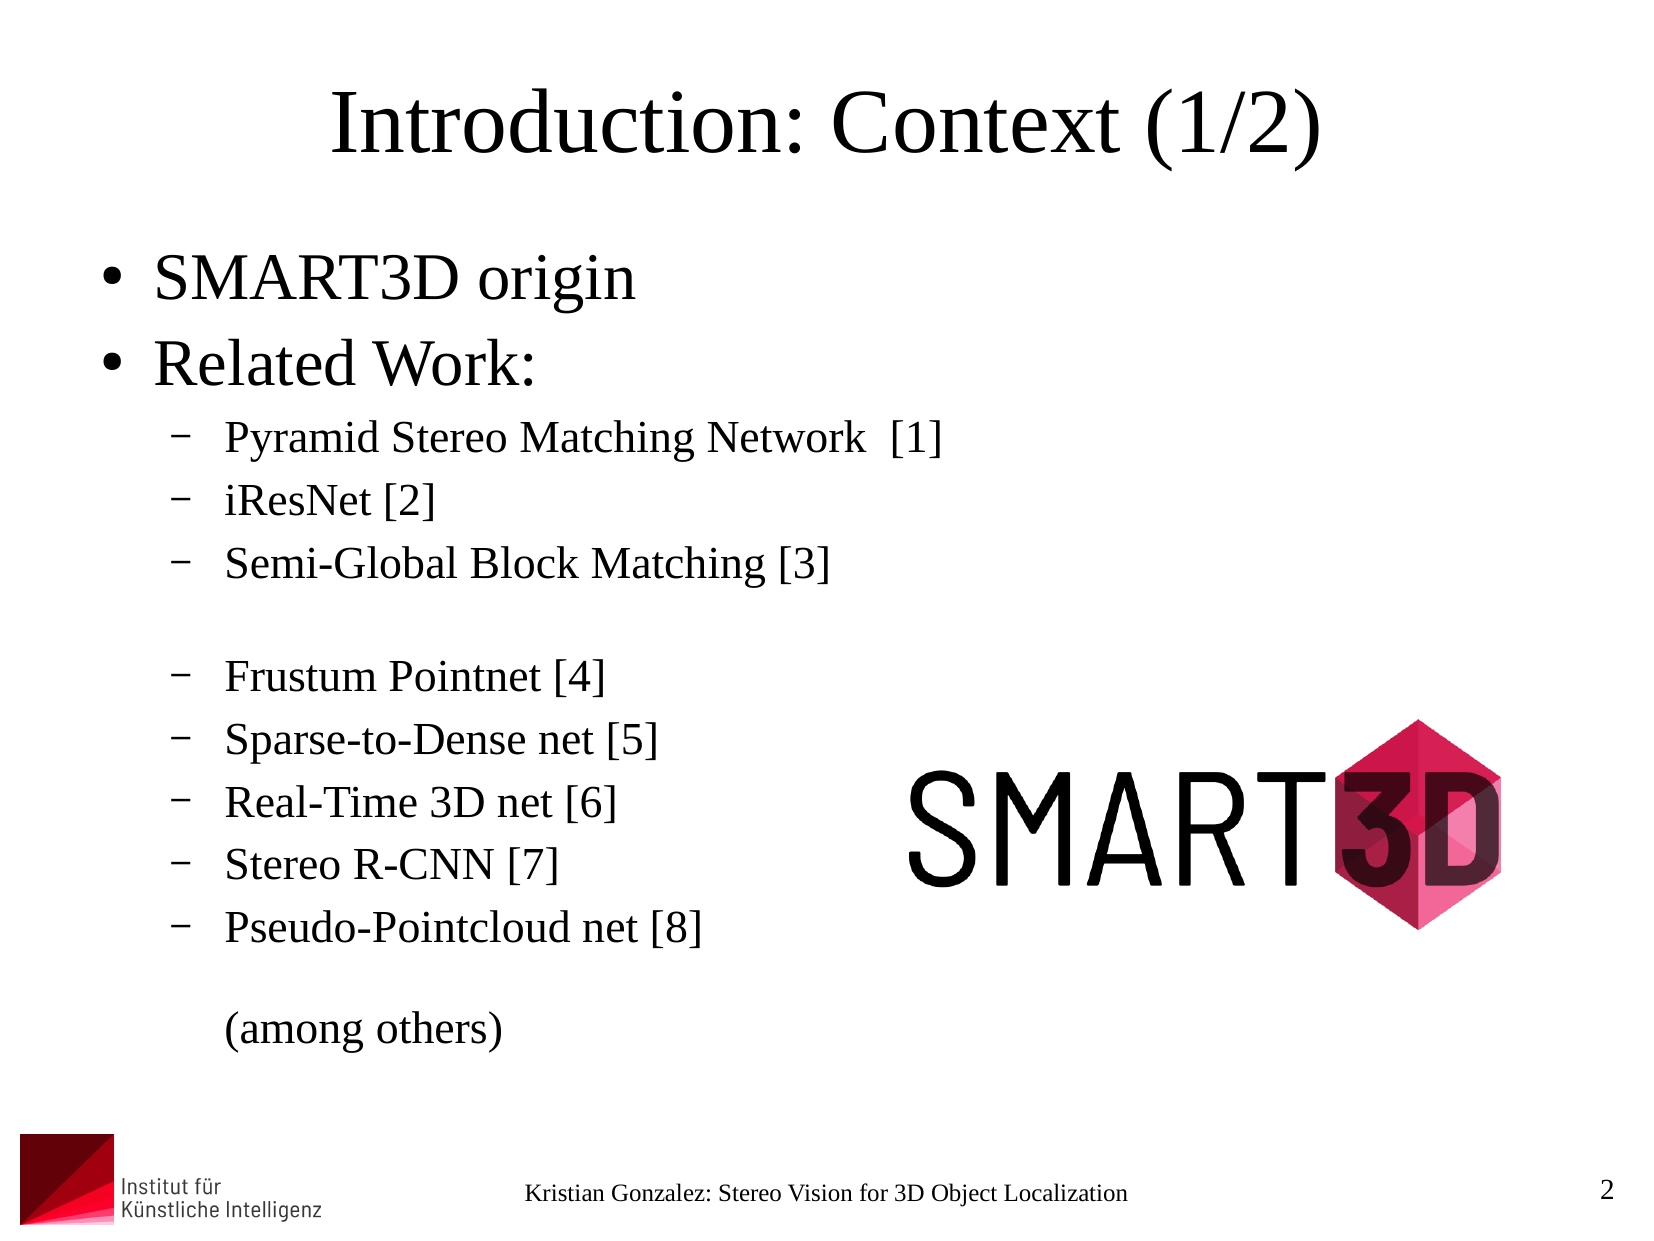

# Introduction: Context (1/2)
SMART3D origin
Related Work:
Pyramid Stereo Matching Network [1]
iResNet [2]
Semi-Global Block Matching [3]
Frustum Pointnet [4]
Sparse-to-Dense net [5]
Real-Time 3D net [6]
Stereo R-CNN [7]
Pseudo-Pointcloud net [8]
(among others)
2
Kristian Gonzalez: Stereo Vision for 3D Object Localization